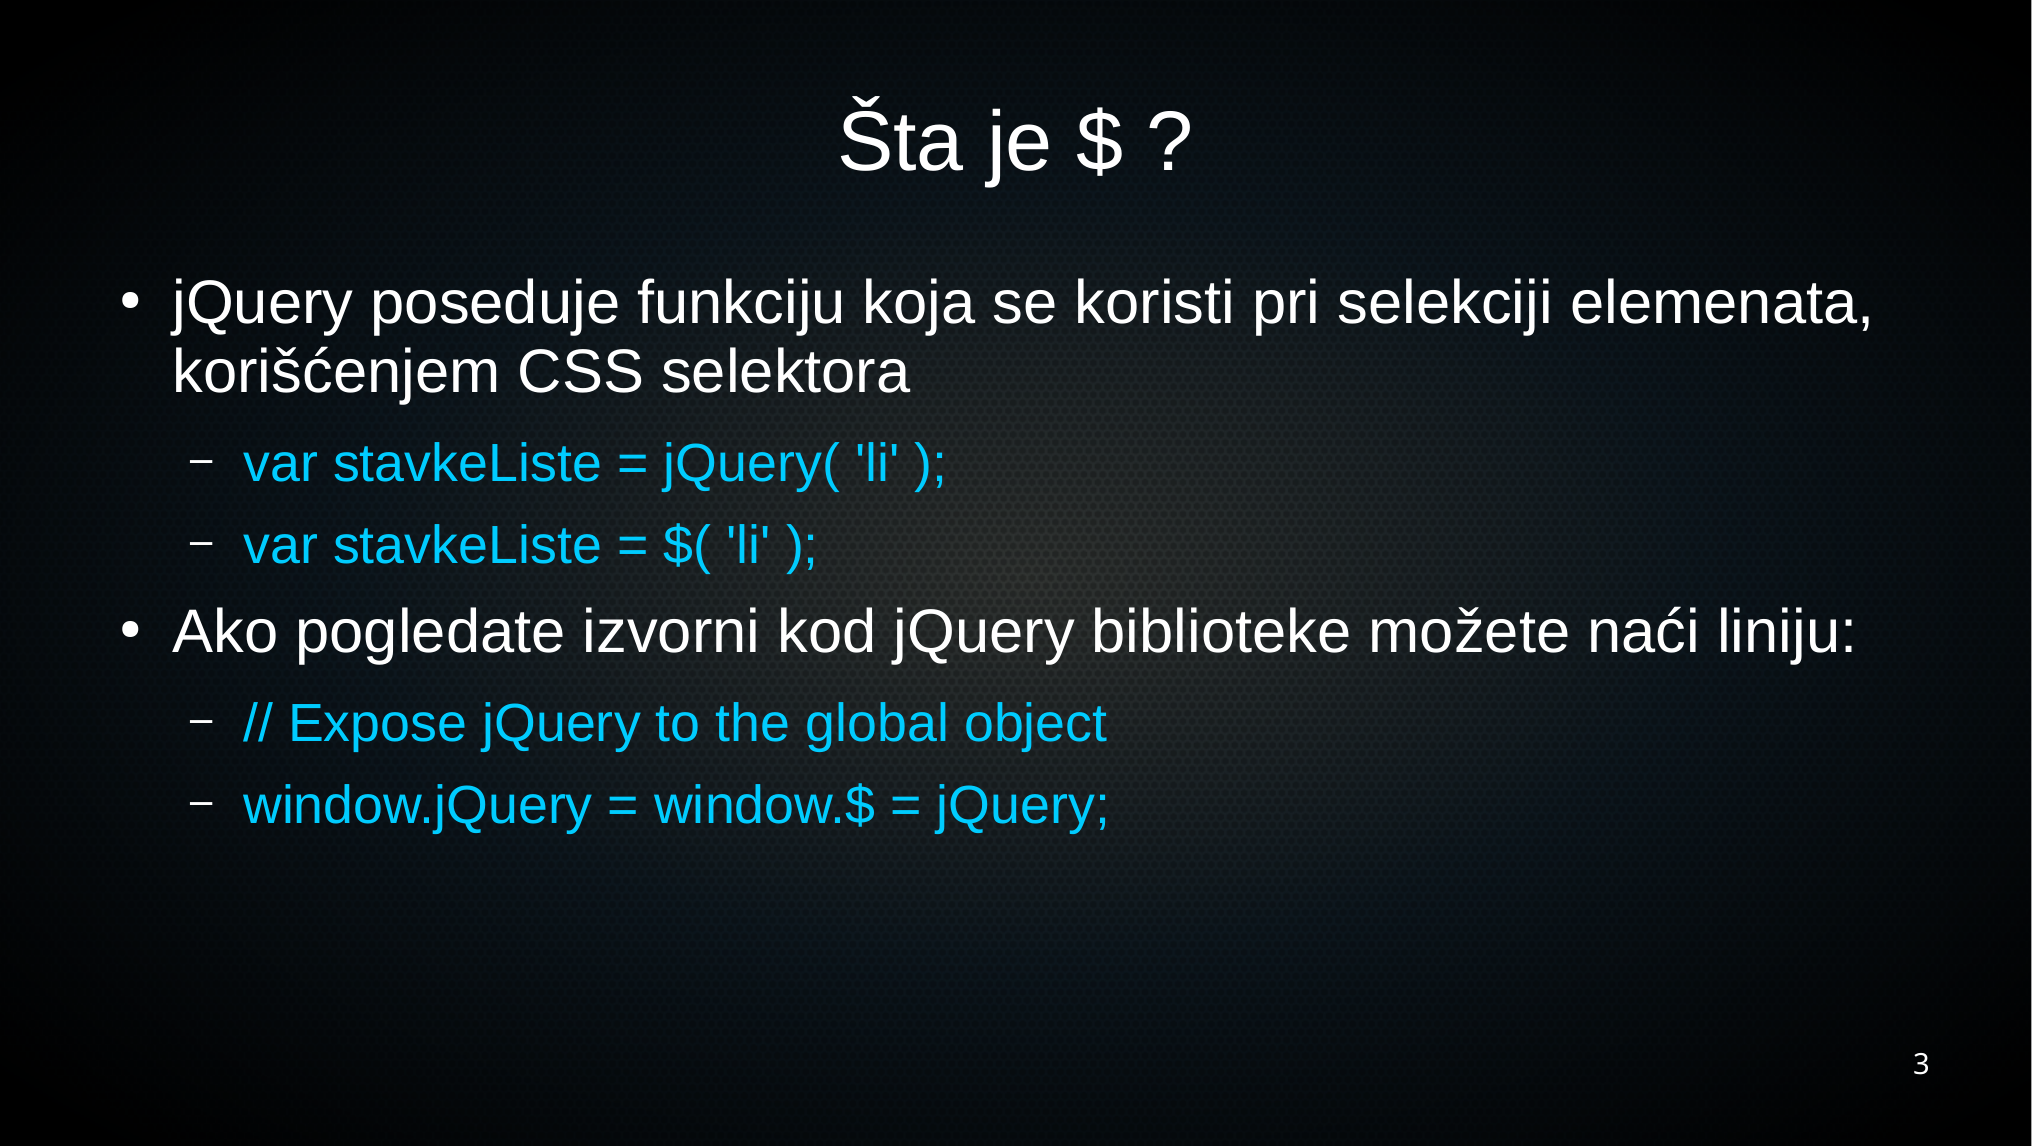

# Šta je $ ?
jQuery poseduje funkciju koja se koristi pri selekciji elemenata, korišćenjem CSS selektora
var stavkeListe = jQuery( 'li' );
var stavkeListe = $( 'li' );
Ako pogledate izvorni kod jQuery biblioteke možete naći liniju:
// Expose jQuery to the global object
window.jQuery = window.$ = jQuery;
3